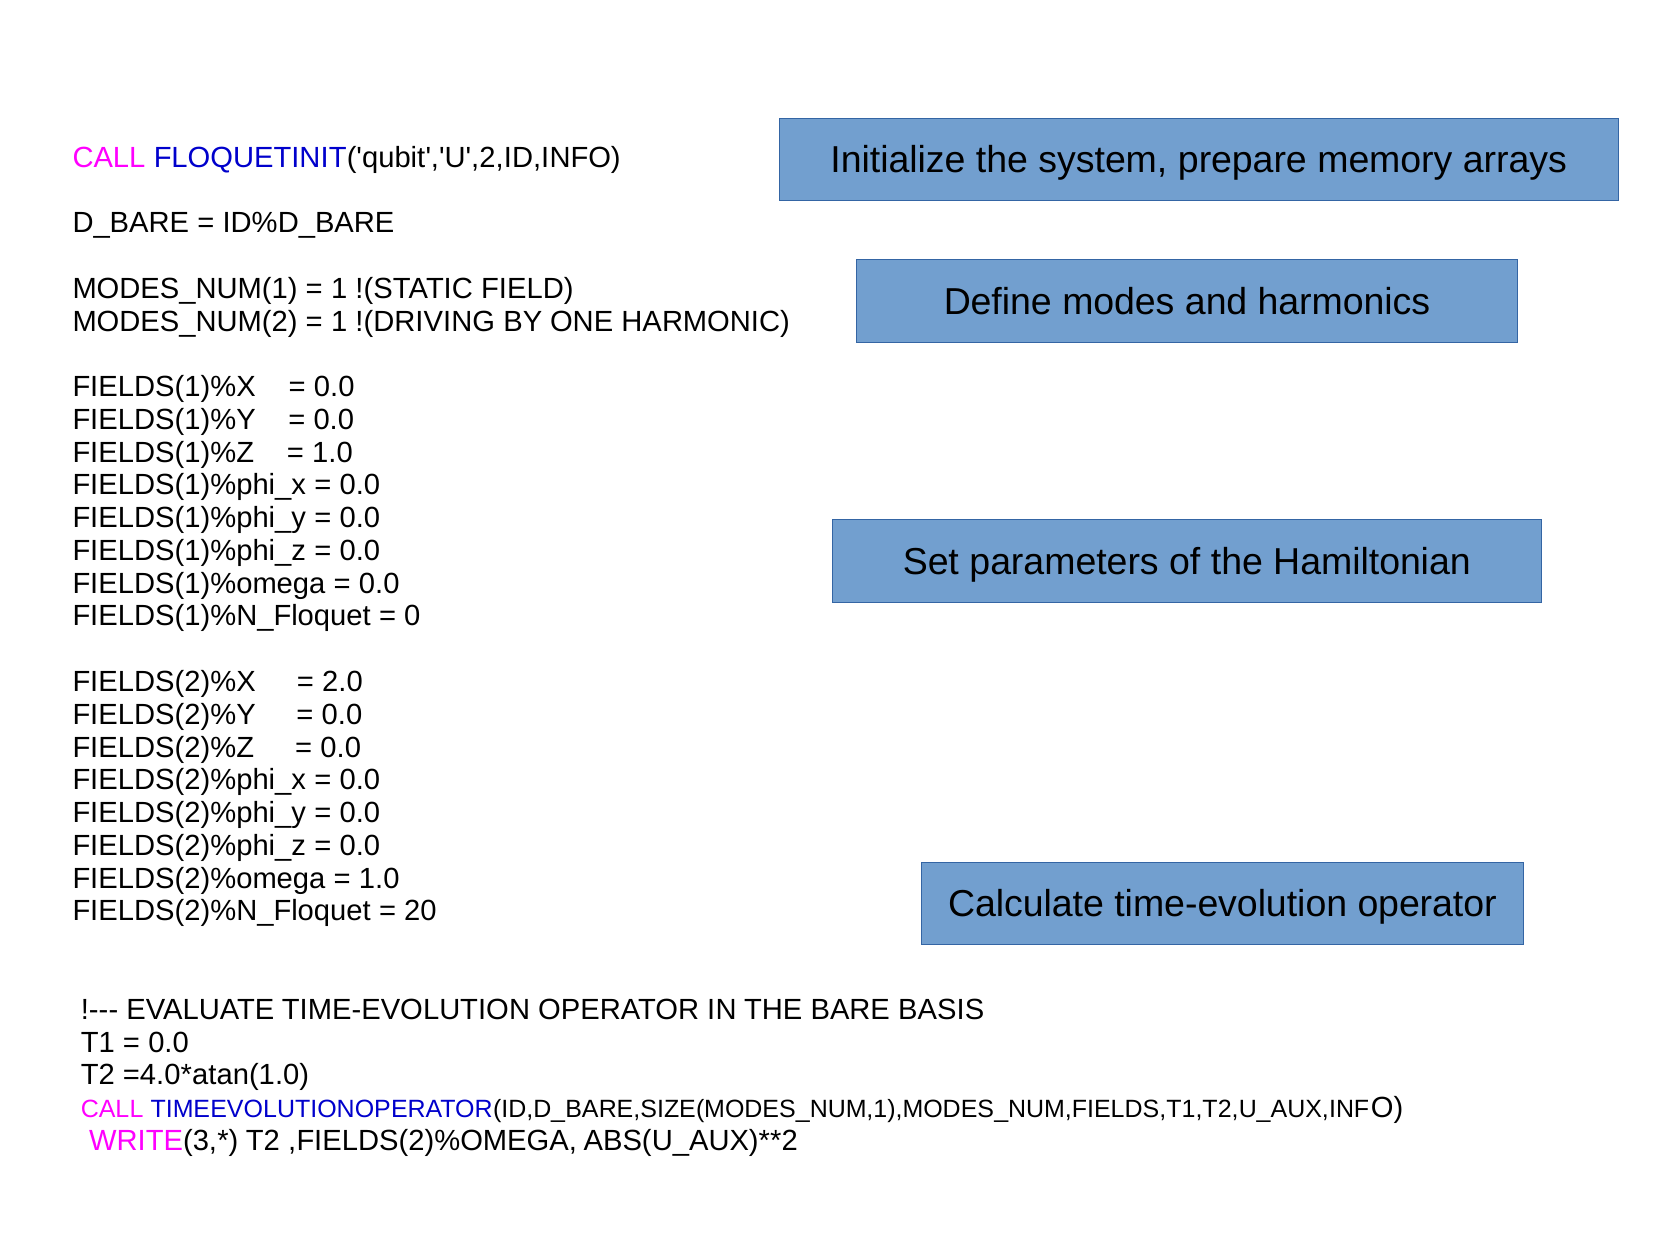

CALL FLOQUETINIT('qubit','U',2,ID,INFO)
 D_BARE = ID%D_BARE
 MODES_NUM(1) = 1 !(STATIC FIELD)
 MODES_NUM(2) = 1 !(DRIVING BY ONE HARMONIC)
 FIELDS(1)%X = 0.0
 FIELDS(1)%Y = 0.0
 FIELDS(1)%Z = 1.0
 FIELDS(1)%phi_x = 0.0
 FIELDS(1)%phi_y = 0.0
 FIELDS(1)%phi_z = 0.0
 FIELDS(1)%omega = 0.0
 FIELDS(1)%N_Floquet = 0
 FIELDS(2)%X = 2.0
 FIELDS(2)%Y = 0.0
 FIELDS(2)%Z = 0.0
 FIELDS(2)%phi_x = 0.0
 FIELDS(2)%phi_y = 0.0
 FIELDS(2)%phi_z = 0.0
 FIELDS(2)%omega = 1.0
 FIELDS(2)%N_Floquet = 20
 !--- EVALUATE TIME-EVOLUTION OPERATOR IN THE BARE BASIS
 T1 = 0.0
 T2 =4.0*atan(1.0)
 CALL TIMEEVOLUTIONOPERATOR(ID,D_BARE,SIZE(MODES_NUM,1),MODES_NUM,FIELDS,T1,T2,U_AUX,INFO)
 WRITE(3,*) T2 ,FIELDS(2)%OMEGA, ABS(U_AUX)**2
Initialize the system, prepare memory arrays
Define modes and harmonics
Set parameters of the Hamiltonian
Calculate time-evolution operator